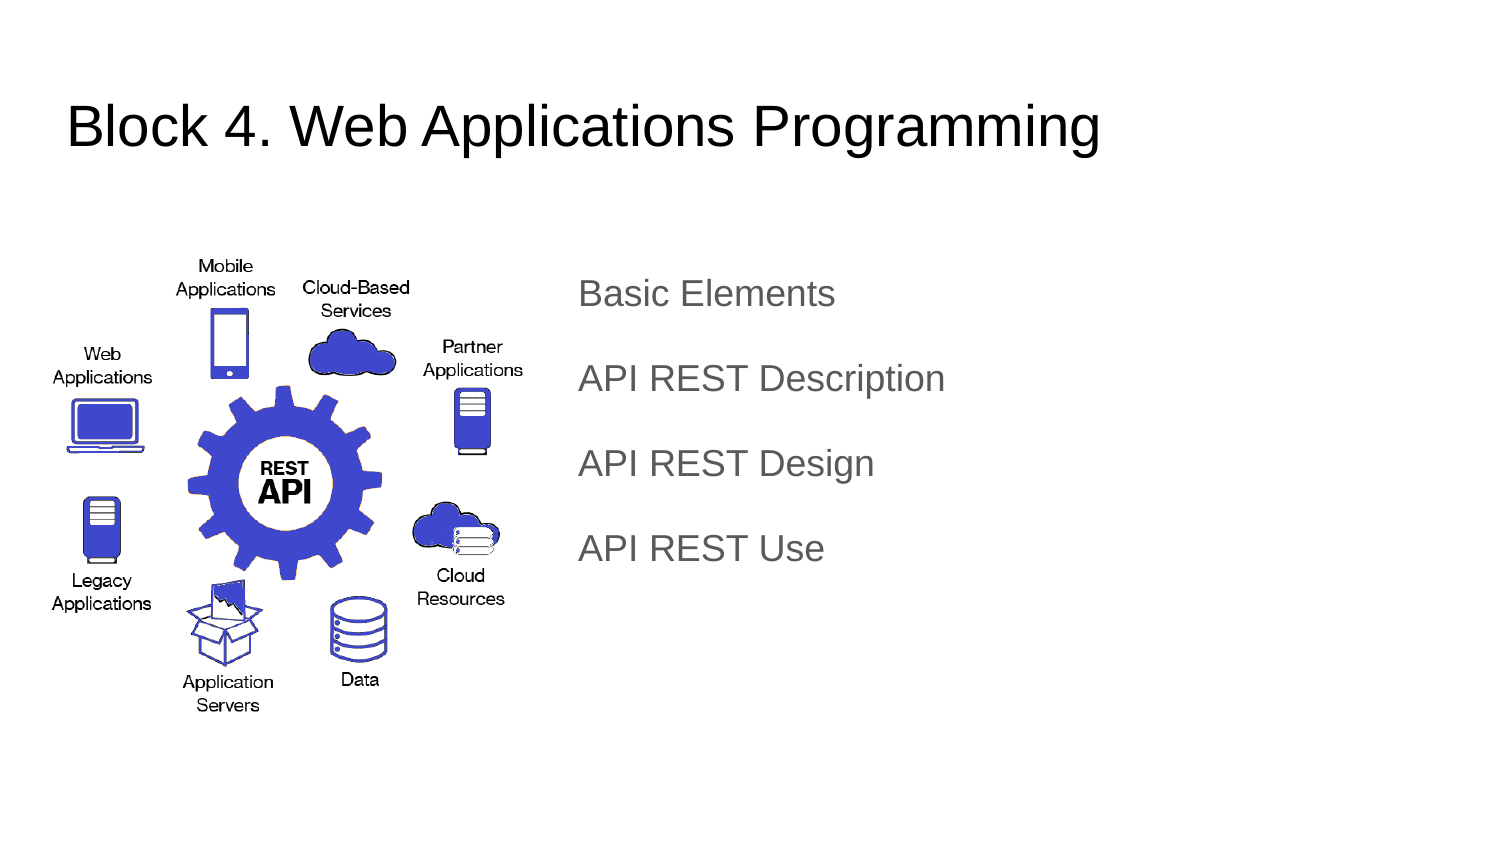

# Block 4. Web Applications Programming
Basic Elements
API REST Description
API REST Design
API REST Use